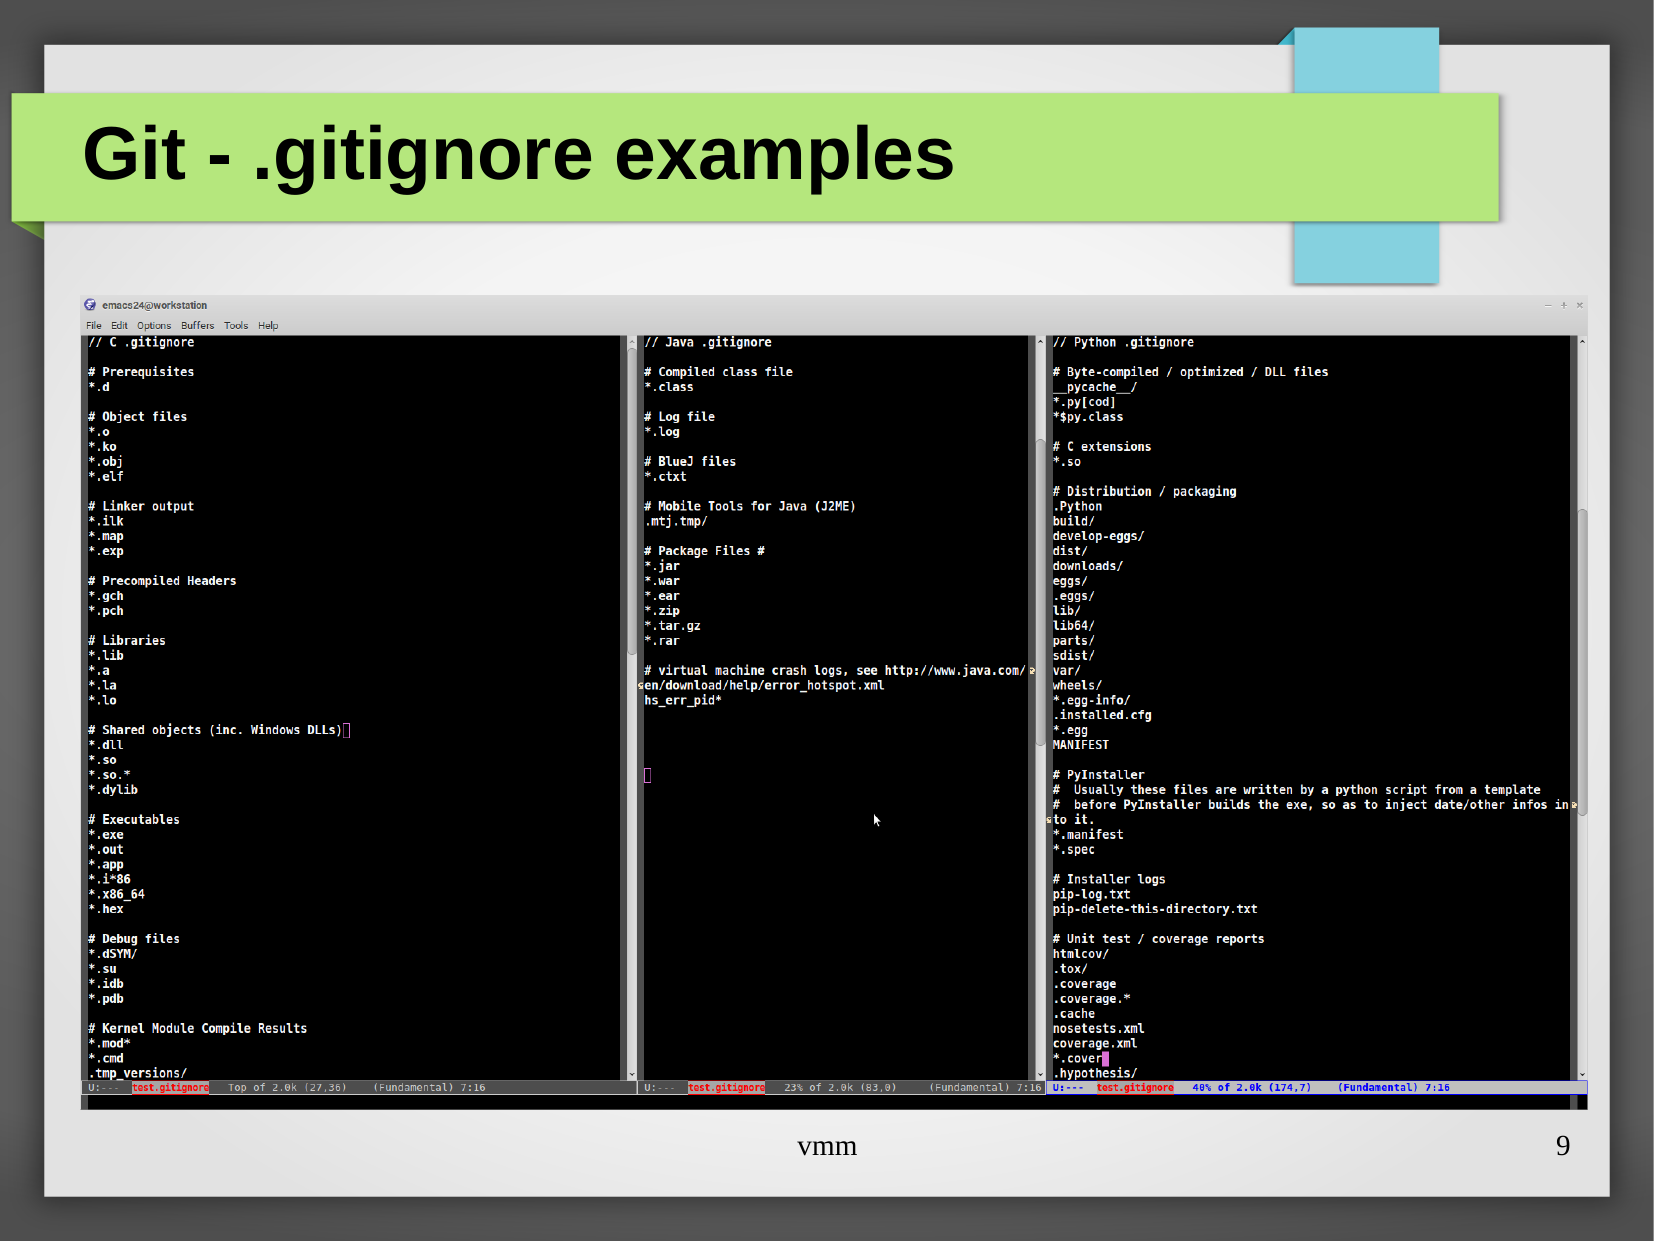

# Git - .gitignore examples
vmm
9